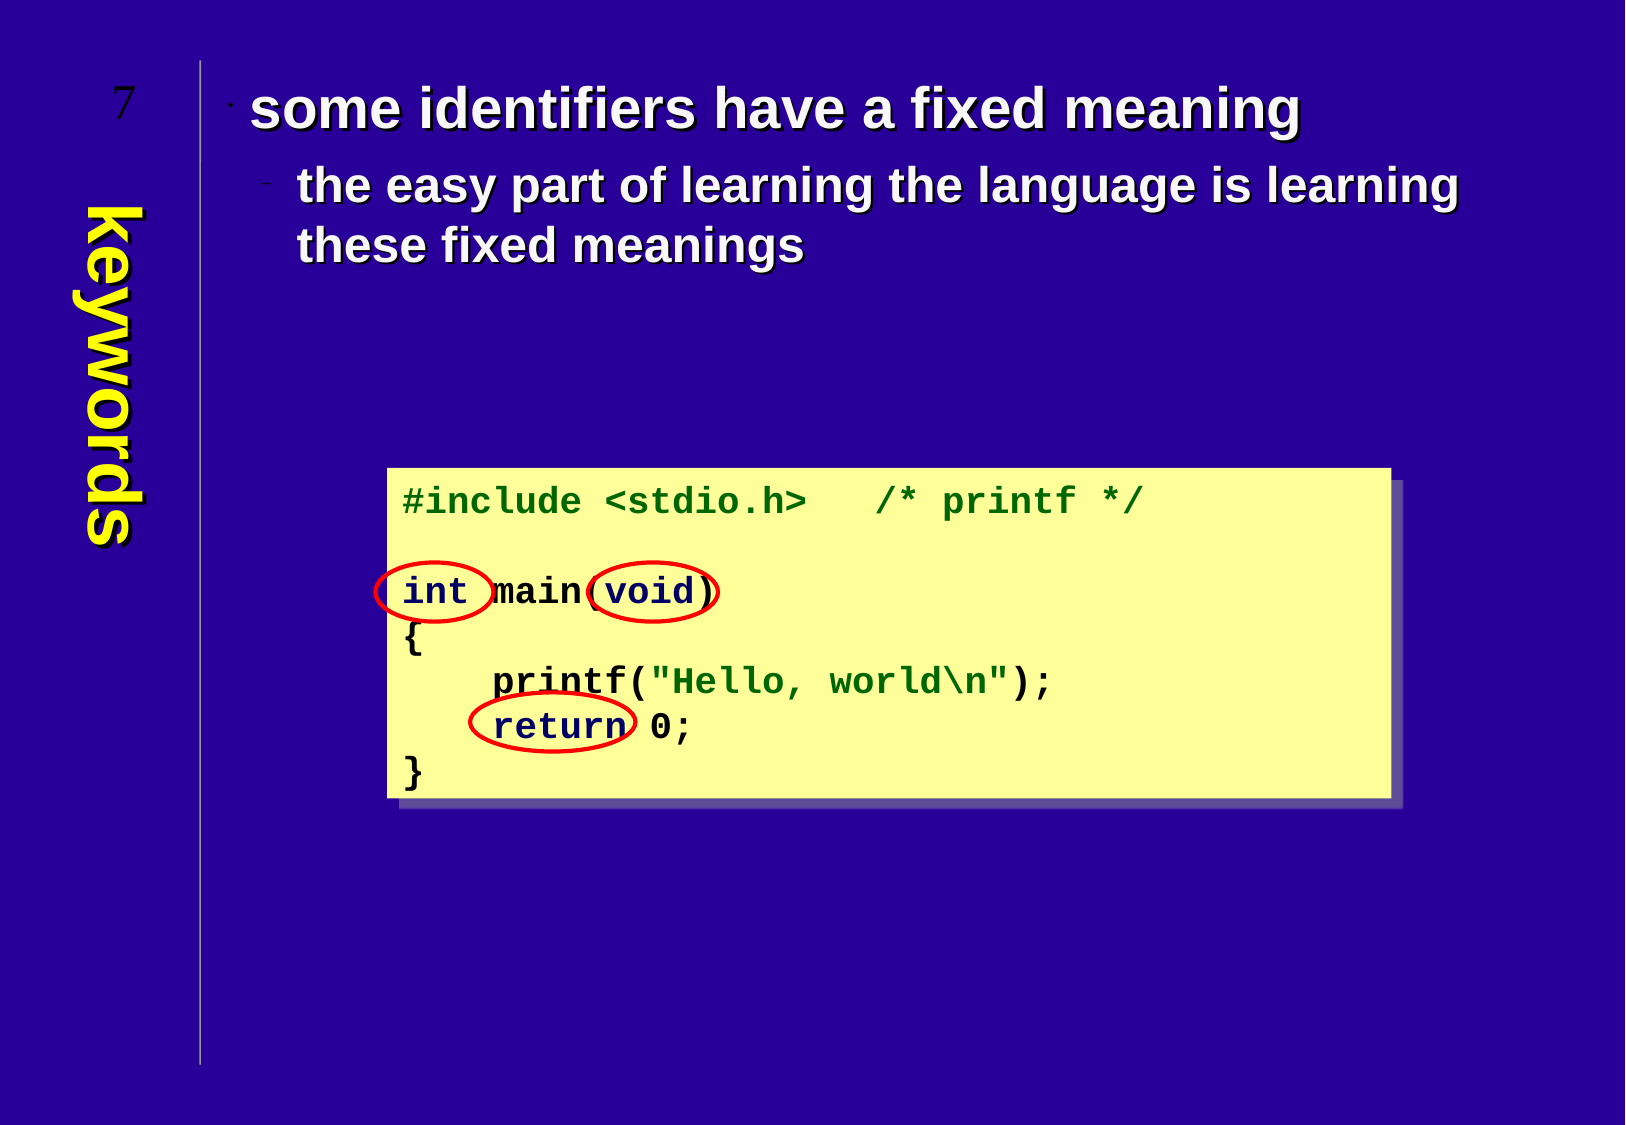

7
 some identifiers have a fixed meaning
the easy part of learning the language is learning these fixed meanings
# keywords
#include <stdio.h> /* printf */
int main(void)
{
 printf("Hello, world\n");
 return 0;
}